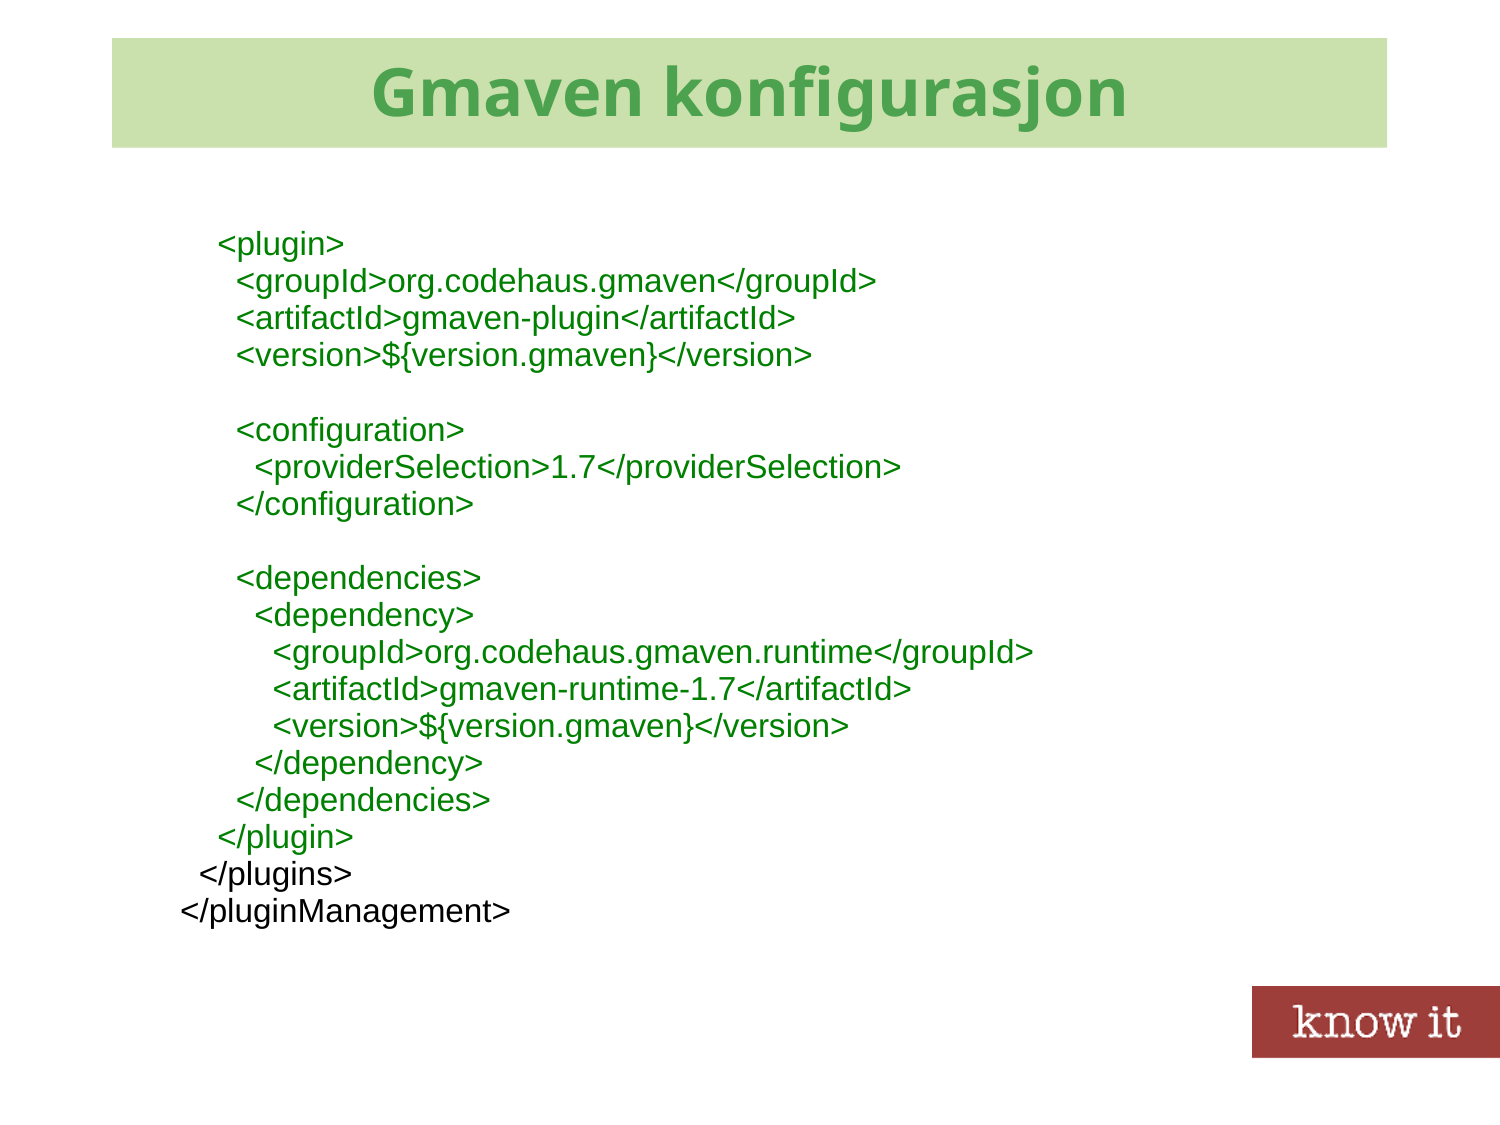

Gmaven konfigurasjon
 <plugin>
 <groupId>org.codehaus.gmaven</groupId>
 <artifactId>gmaven-plugin</artifactId>
 <version>${version.gmaven}</version>
 <configuration>
 <providerSelection>1.7</providerSelection>
 </configuration>
 <dependencies>
 <dependency>
 <groupId>org.codehaus.gmaven.runtime</groupId>
 <artifactId>gmaven-runtime-1.7</artifactId>
 <version>${version.gmaven}</version>
 </dependency>
 </dependencies>
 </plugin>
 </plugins>
 </pluginManagement>